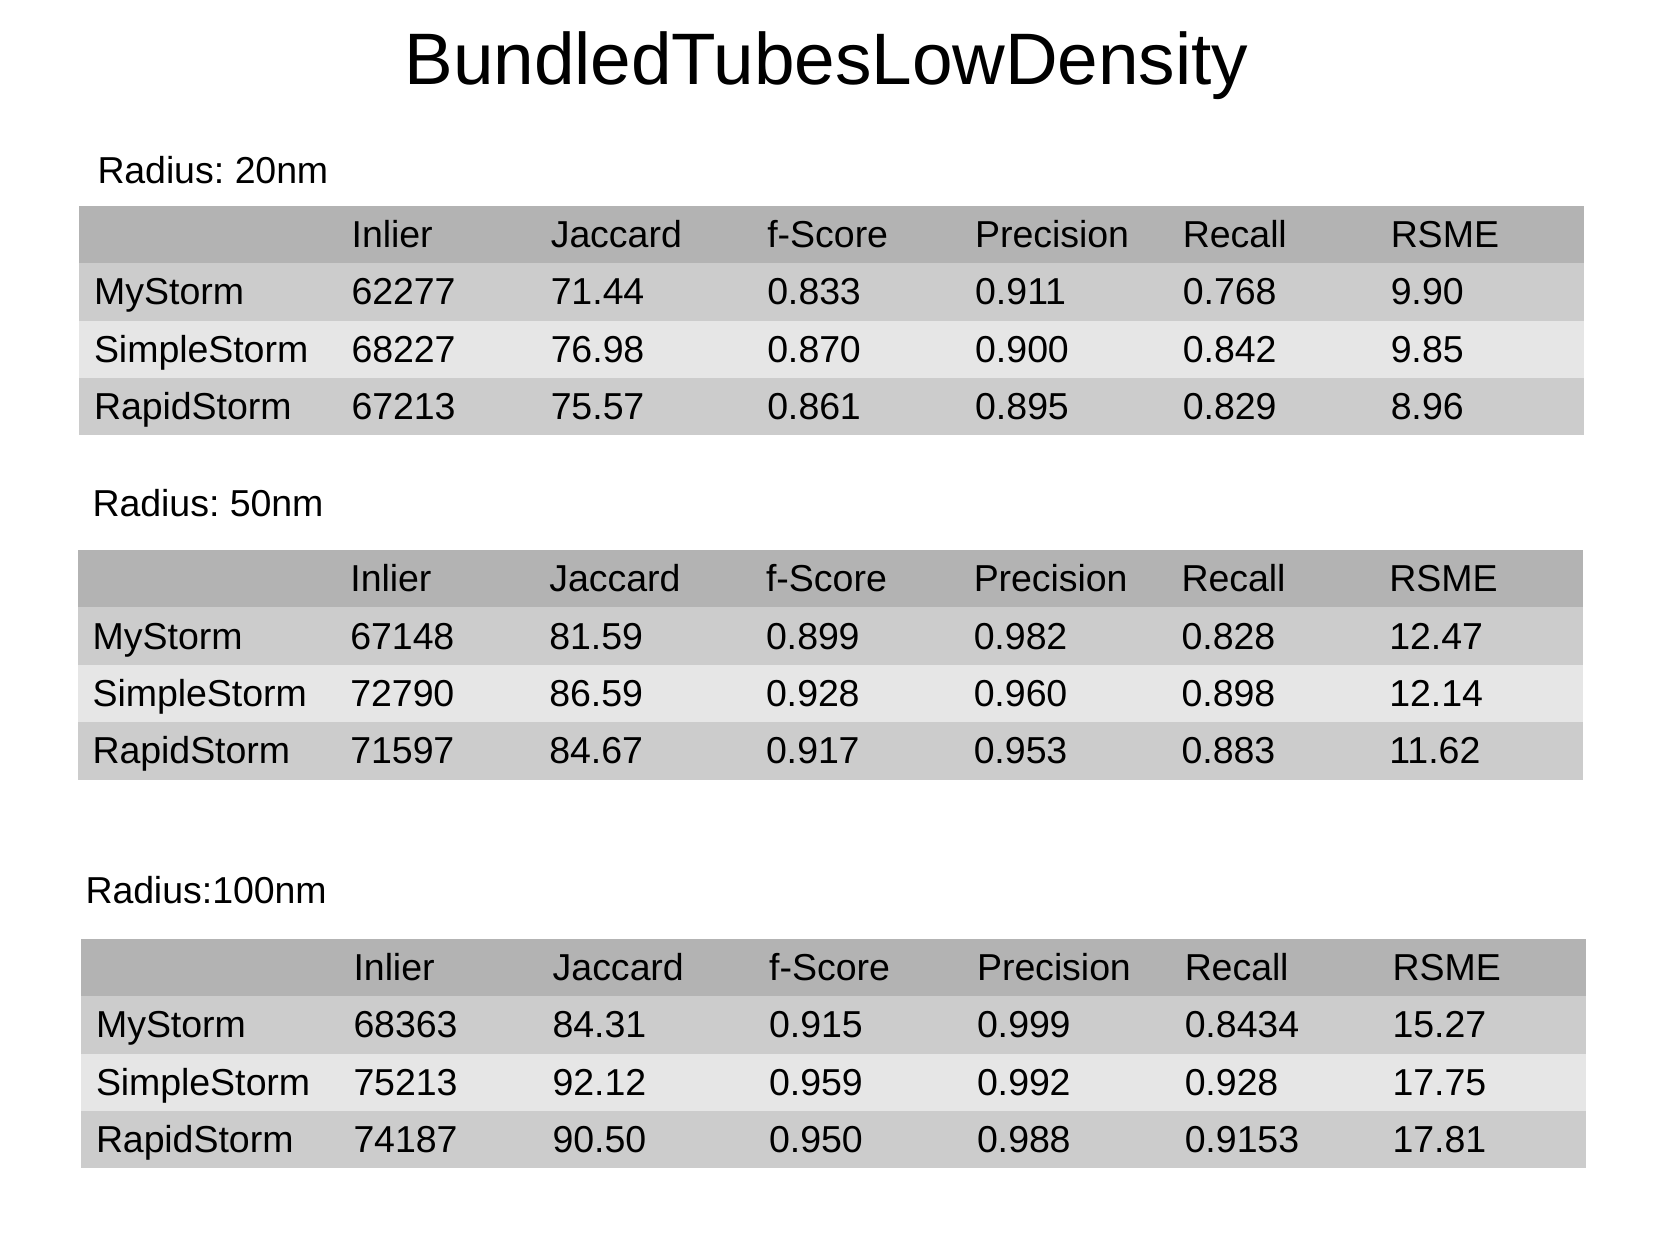

# BundledTubesLowDensity
Radius: 20nm
| | Inlier | Jaccard | f-Score | Precision | Recall | RSME |
| --- | --- | --- | --- | --- | --- | --- |
| MyStorm | 62277 | 71.44 | 0.833 | 0.911 | 0.768 | 9.90 |
| SimpleStorm | 68227 | 76.98 | 0.870 | 0.900 | 0.842 | 9.85 |
| RapidStorm | 67213 | 75.57 | 0.861 | 0.895 | 0.829 | 8.96 |
Radius: 50nm
| | Inlier | Jaccard | f-Score | Precision | Recall | RSME |
| --- | --- | --- | --- | --- | --- | --- |
| MyStorm | 67148 | 81.59 | 0.899 | 0.982 | 0.828 | 12.47 |
| SimpleStorm | 72790 | 86.59 | 0.928 | 0.960 | 0.898 | 12.14 |
| RapidStorm | 71597 | 84.67 | 0.917 | 0.953 | 0.883 | 11.62 |
Radius:100nm
| | Inlier | Jaccard | f-Score | Precision | Recall | RSME |
| --- | --- | --- | --- | --- | --- | --- |
| MyStorm | 68363 | 84.31 | 0.915 | 0.999 | 0.8434 | 15.27 |
| SimpleStorm | 75213 | 92.12 | 0.959 | 0.992 | 0.928 | 17.75 |
| RapidStorm | 74187 | 90.50 | 0.950 | 0.988 | 0.9153 | 17.81 |